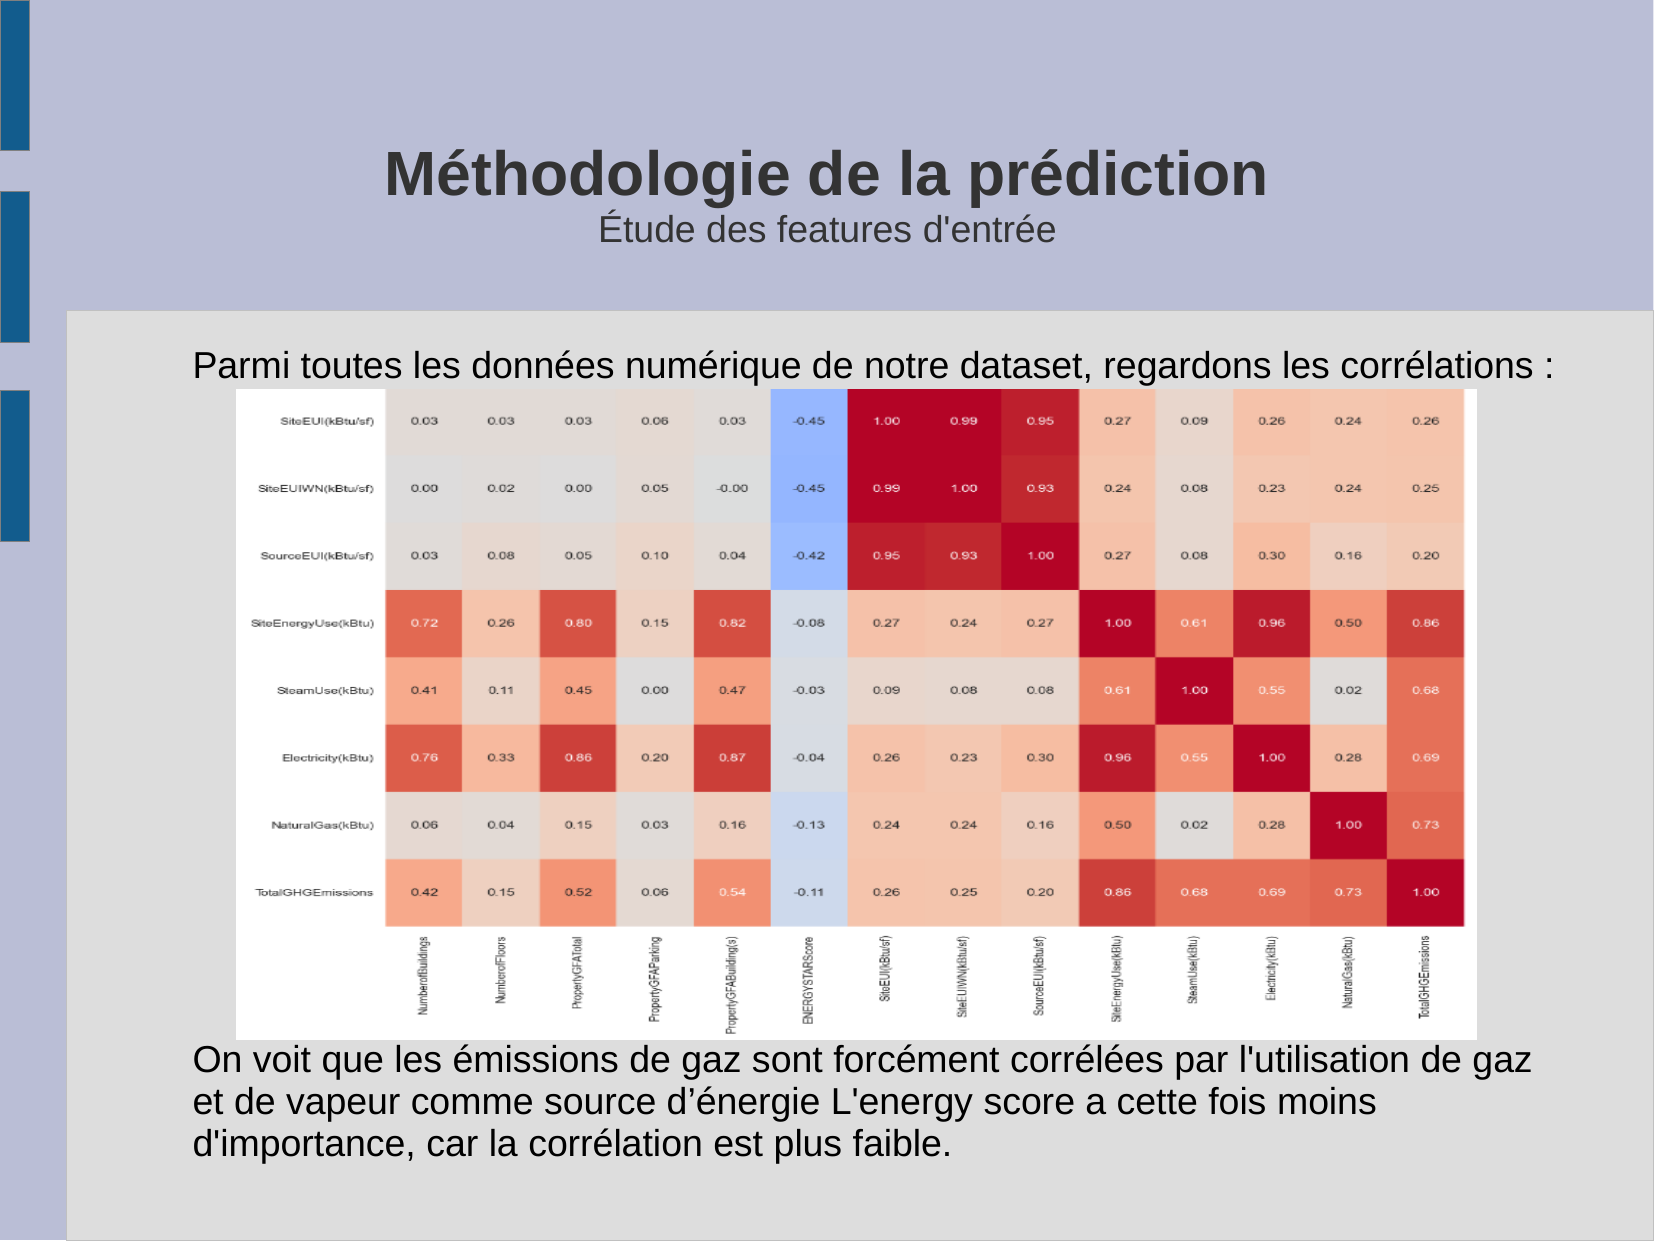

# Méthodologie de la prédiction Étude des features d'entrée
Parmi toutes les données numérique de notre dataset, regardons les corrélations :
On voit que les émissions de gaz sont forcément corrélées par l'utilisation de gaz et de vapeur comme source d’énergie L'energy score a cette fois moins d'importance, car la corrélation est plus faible.